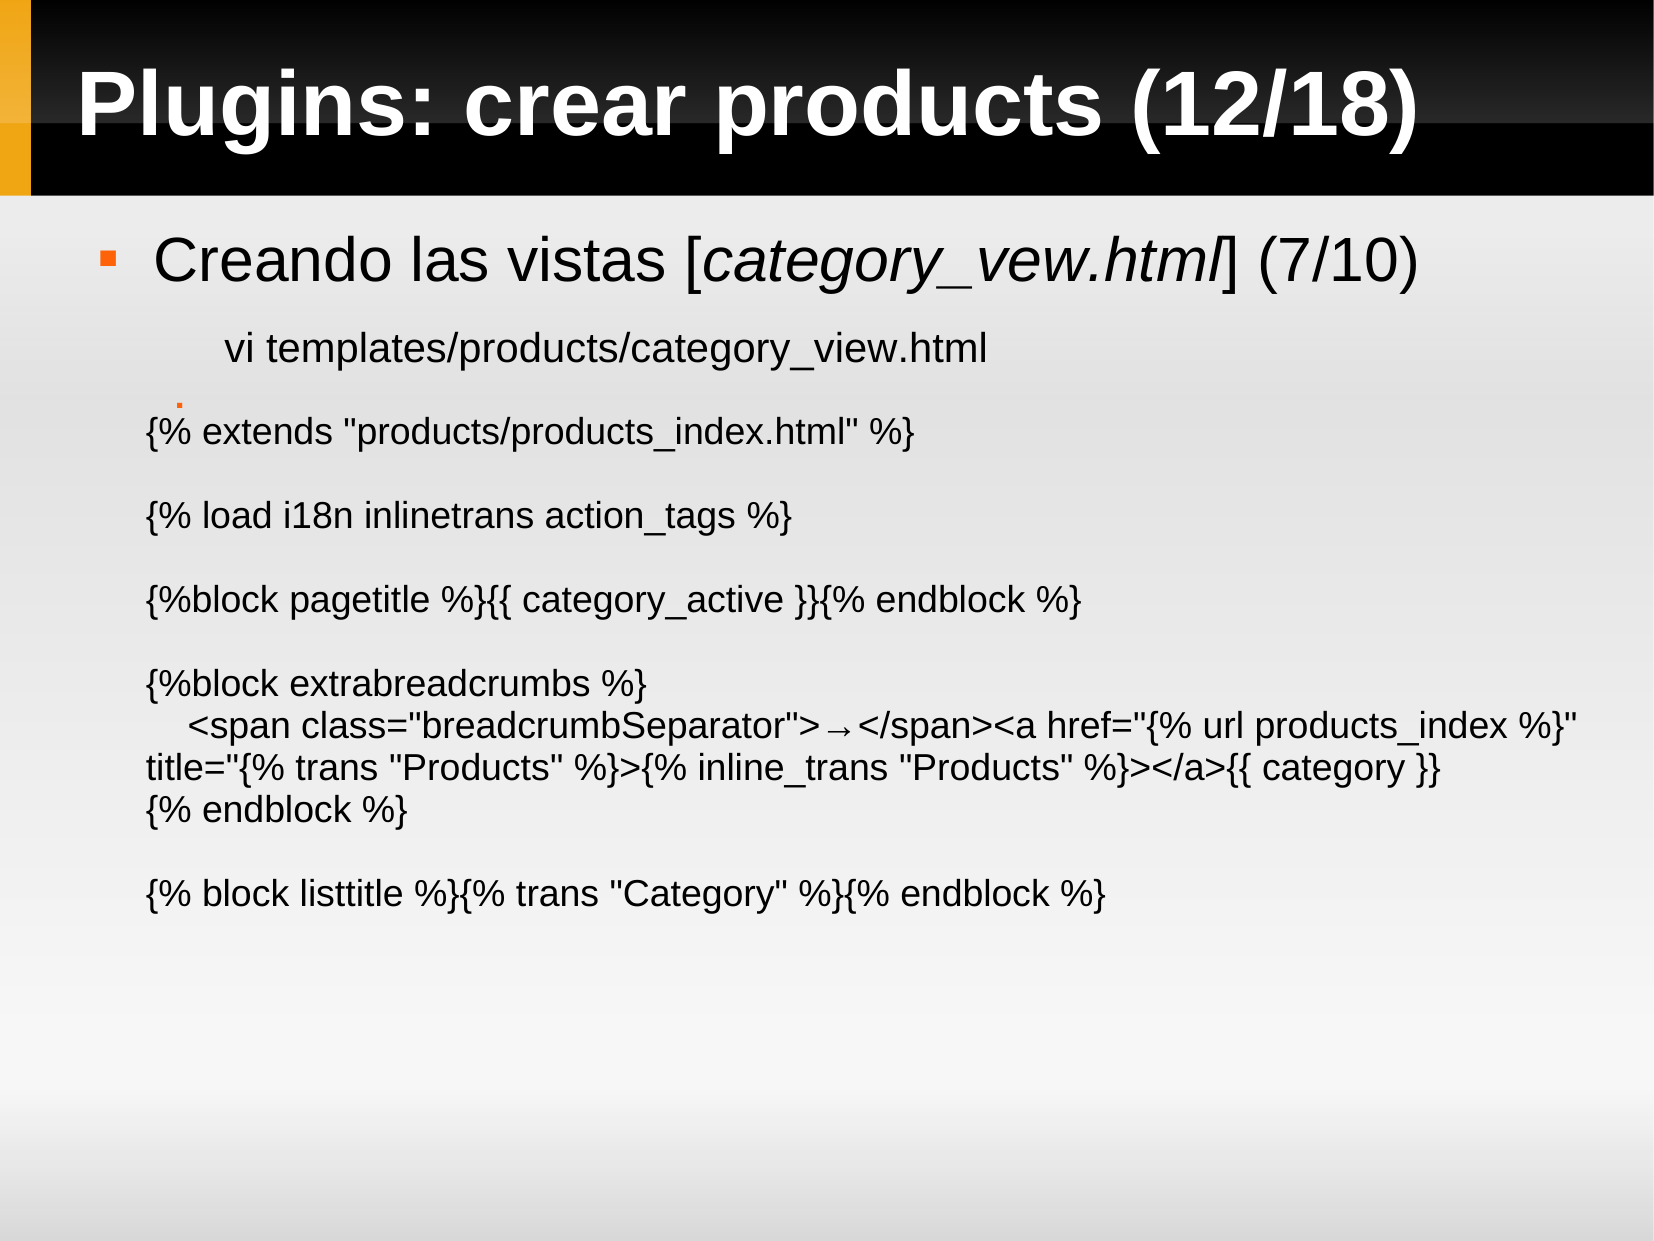

# Plugins: crear products (12/18)
Creando las vistas [category_vew.html] (7/10)
vi templates/products/category_view.html
{% extends "products/products_index.html" %}
{% load i18n inlinetrans action_tags %}
{%block pagetitle %}{{ category_active }}{% endblock %}
{%block extrabreadcrumbs %}
 <span class="breadcrumbSeparator">→</span><a href="{% url products_index %}" title="{% trans "Products" %}>{% inline_trans "Products" %}></a>{{ category }}
{% endblock %}
{% block listtitle %}{% trans "Category" %}{% endblock %}